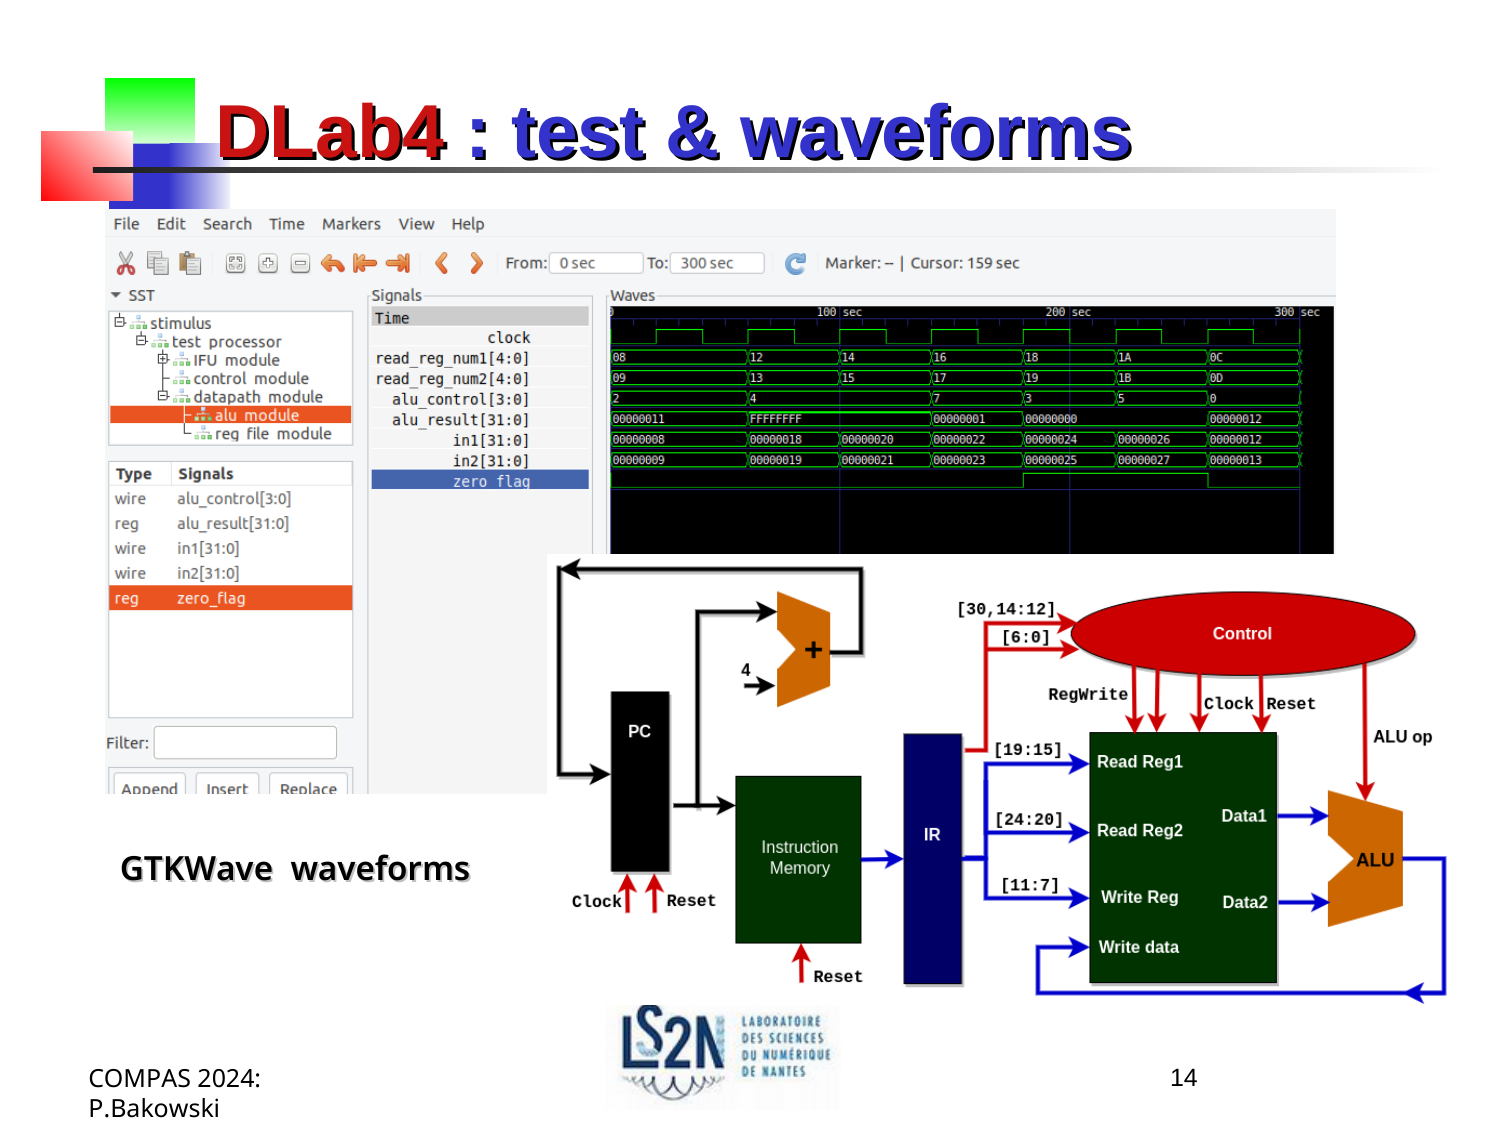

# DLab4 : test & waveforms
GTKWave waveforms
14